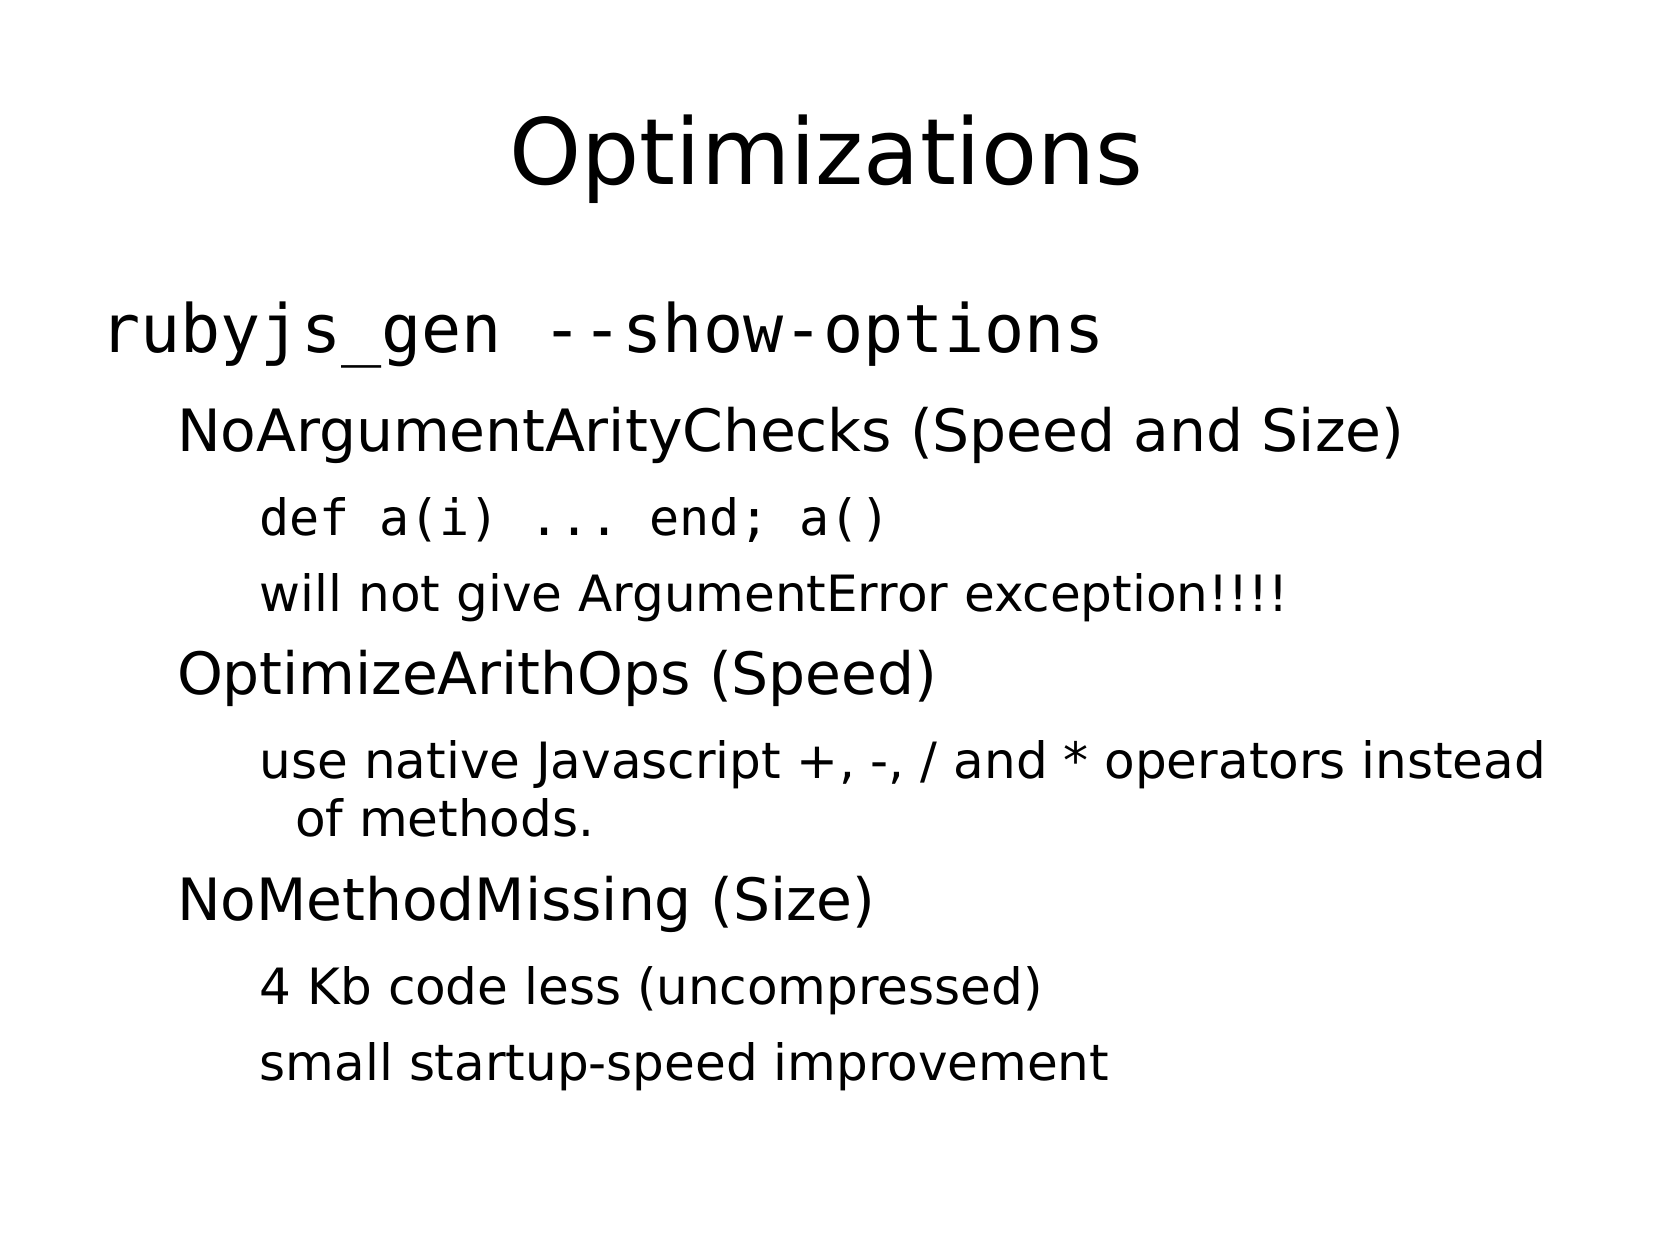

# Optimizations
rubyjs_gen --show-options
NoArgumentArityChecks (Speed and Size)
def a(i) ... end; a()
will not give ArgumentError exception!!!!
OptimizeArithOps (Speed)
use native Javascript +, -, / and * operators instead of methods.
NoMethodMissing (Size)
4 Kb code less (uncompressed)
small startup-speed improvement